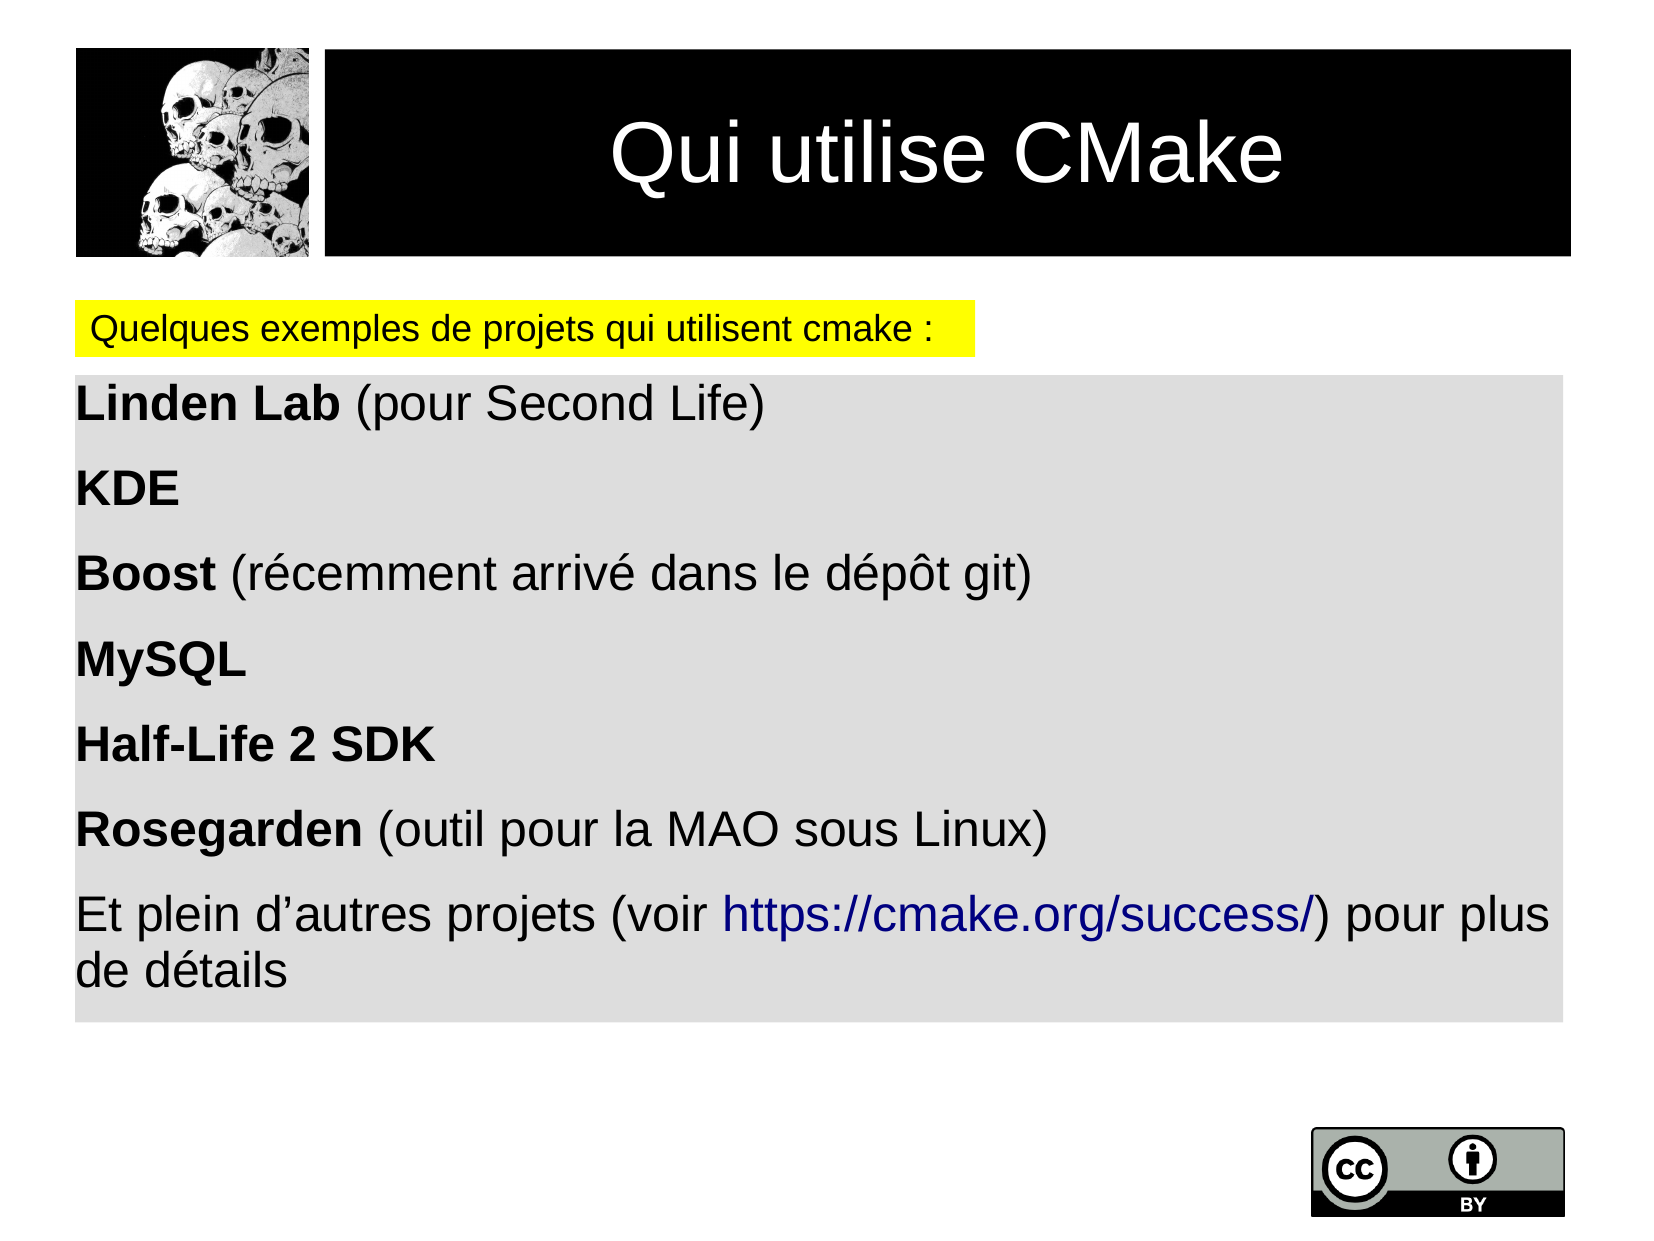

# Qui utilise CMake
Quelques exemples de projets qui utilisent cmake :
Linden Lab (pour Second Life)
KDE
Boost (récemment arrivé dans le dépôt git)
MySQL
Half-Life 2 SDK
Rosegarden (outil pour la MAO sous Linux)
Et plein d’autres projets (voir https://cmake.org/success/) pour plus de détails